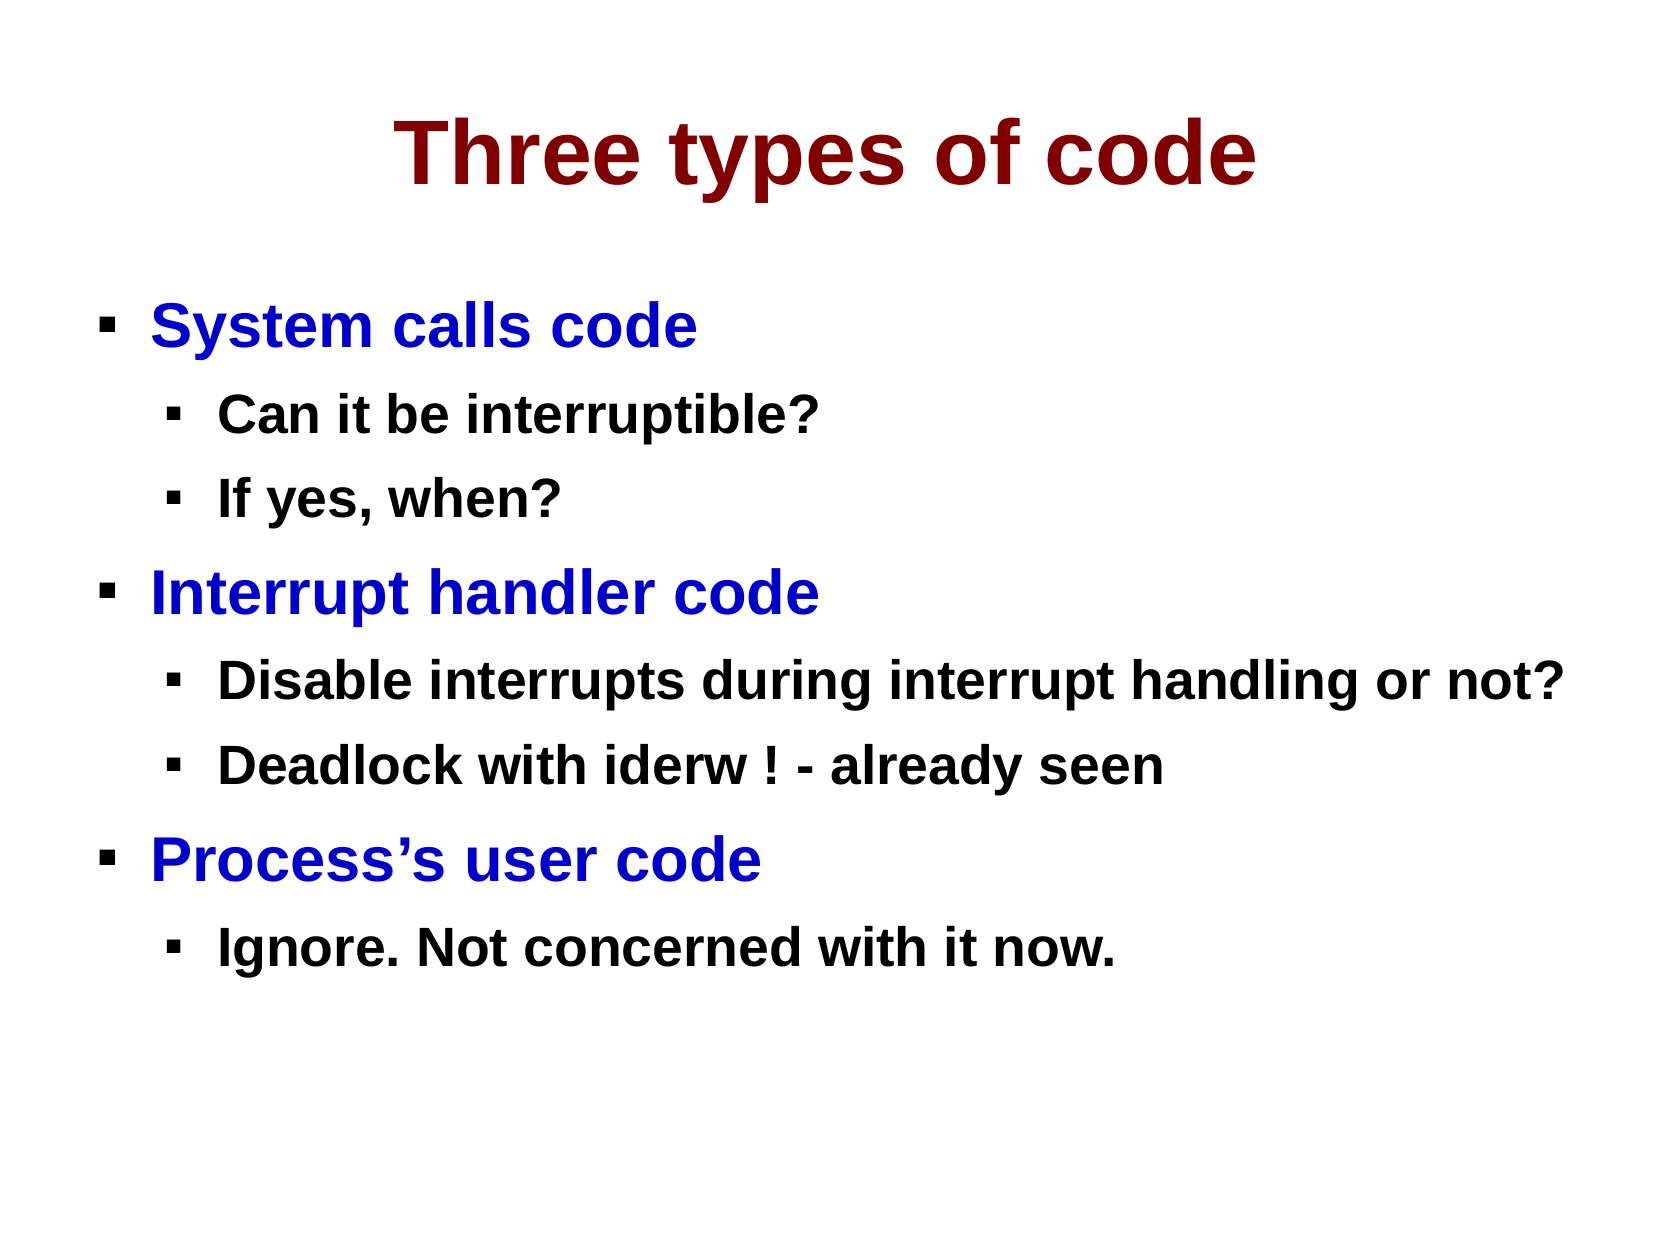

# Three types of code
System calls code
Can it be interruptible?
If yes, when?
Interrupt handler code
Disable interrupts during interrupt handling or not?
Deadlock with iderw ! - already seen
Process’s user code
Ignore. Not concerned with it now.